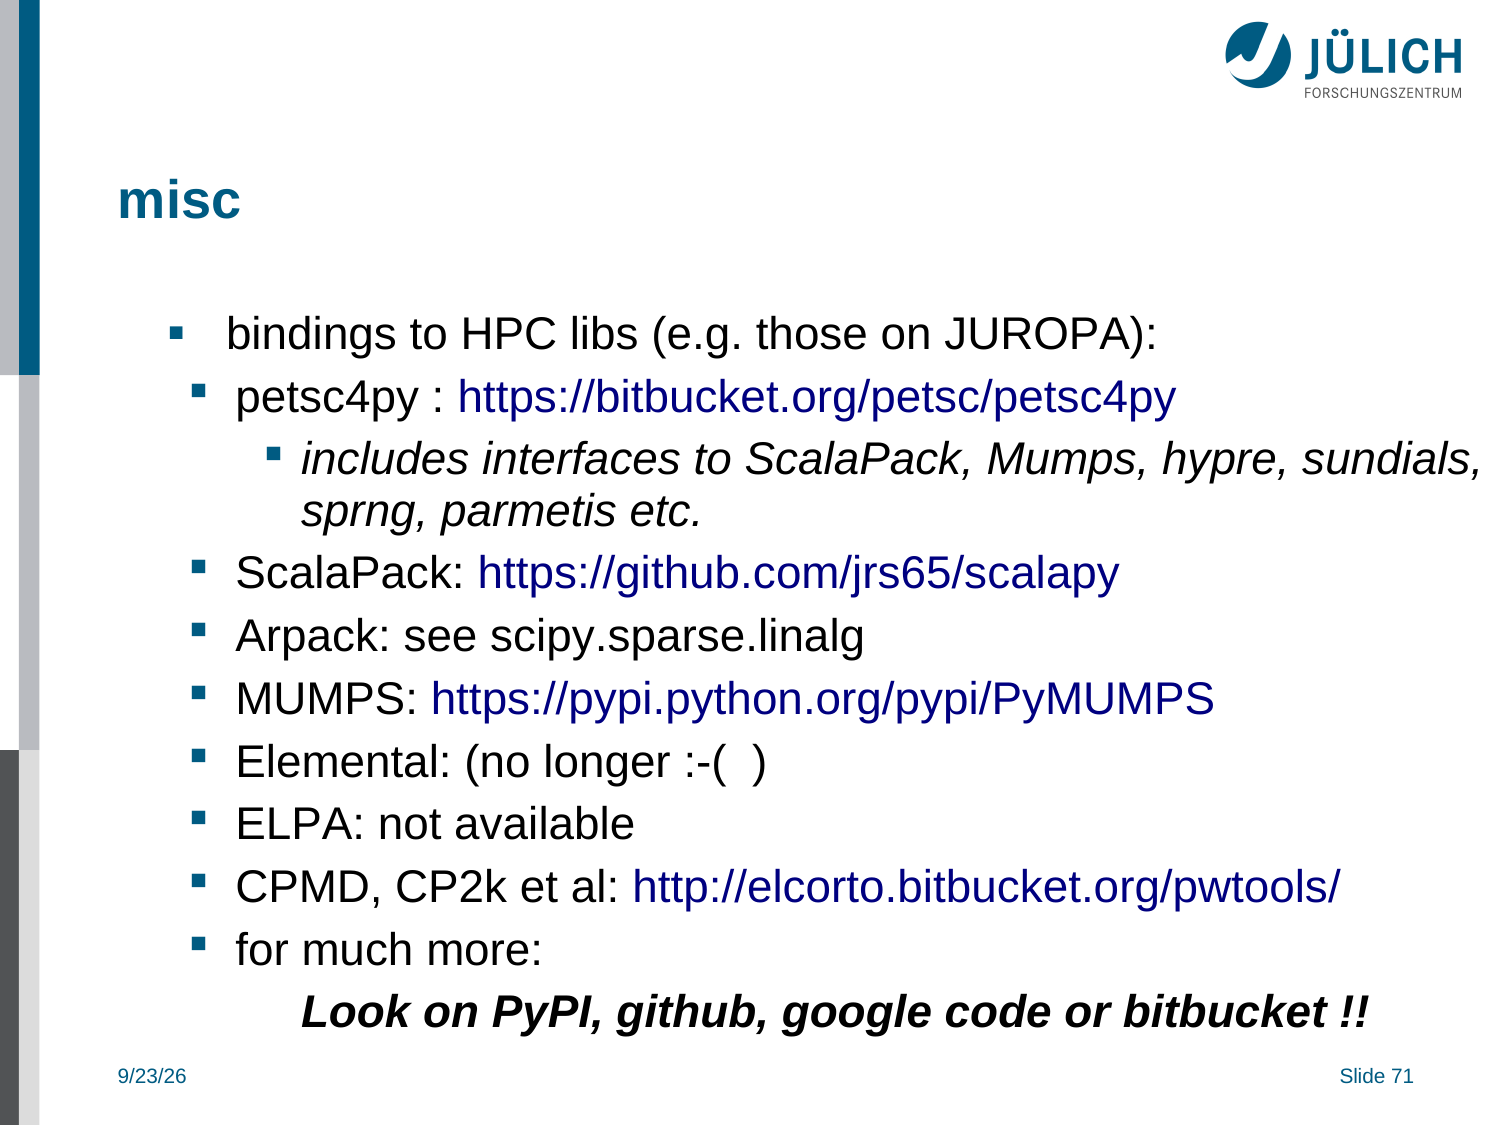

# misc
bindings to HPC libs (e.g. those on JUROPA):
petsc4py : https://bitbucket.org/petsc/petsc4py
includes interfaces to ScalaPack, Mumps, hypre, sundials, sprng, parmetis etc.
ScalaPack: https://github.com/jrs65/scalapy
Arpack: see scipy.sparse.linalg
MUMPS: https://pypi.python.org/pypi/PyMUMPS
Elemental: (no longer :-( )
ELPA: not available
CPMD, CP2k et al: http://elcorto.bitbucket.org/pwtools/
for much more:
Look on PyPI, github, google code or bitbucket !!